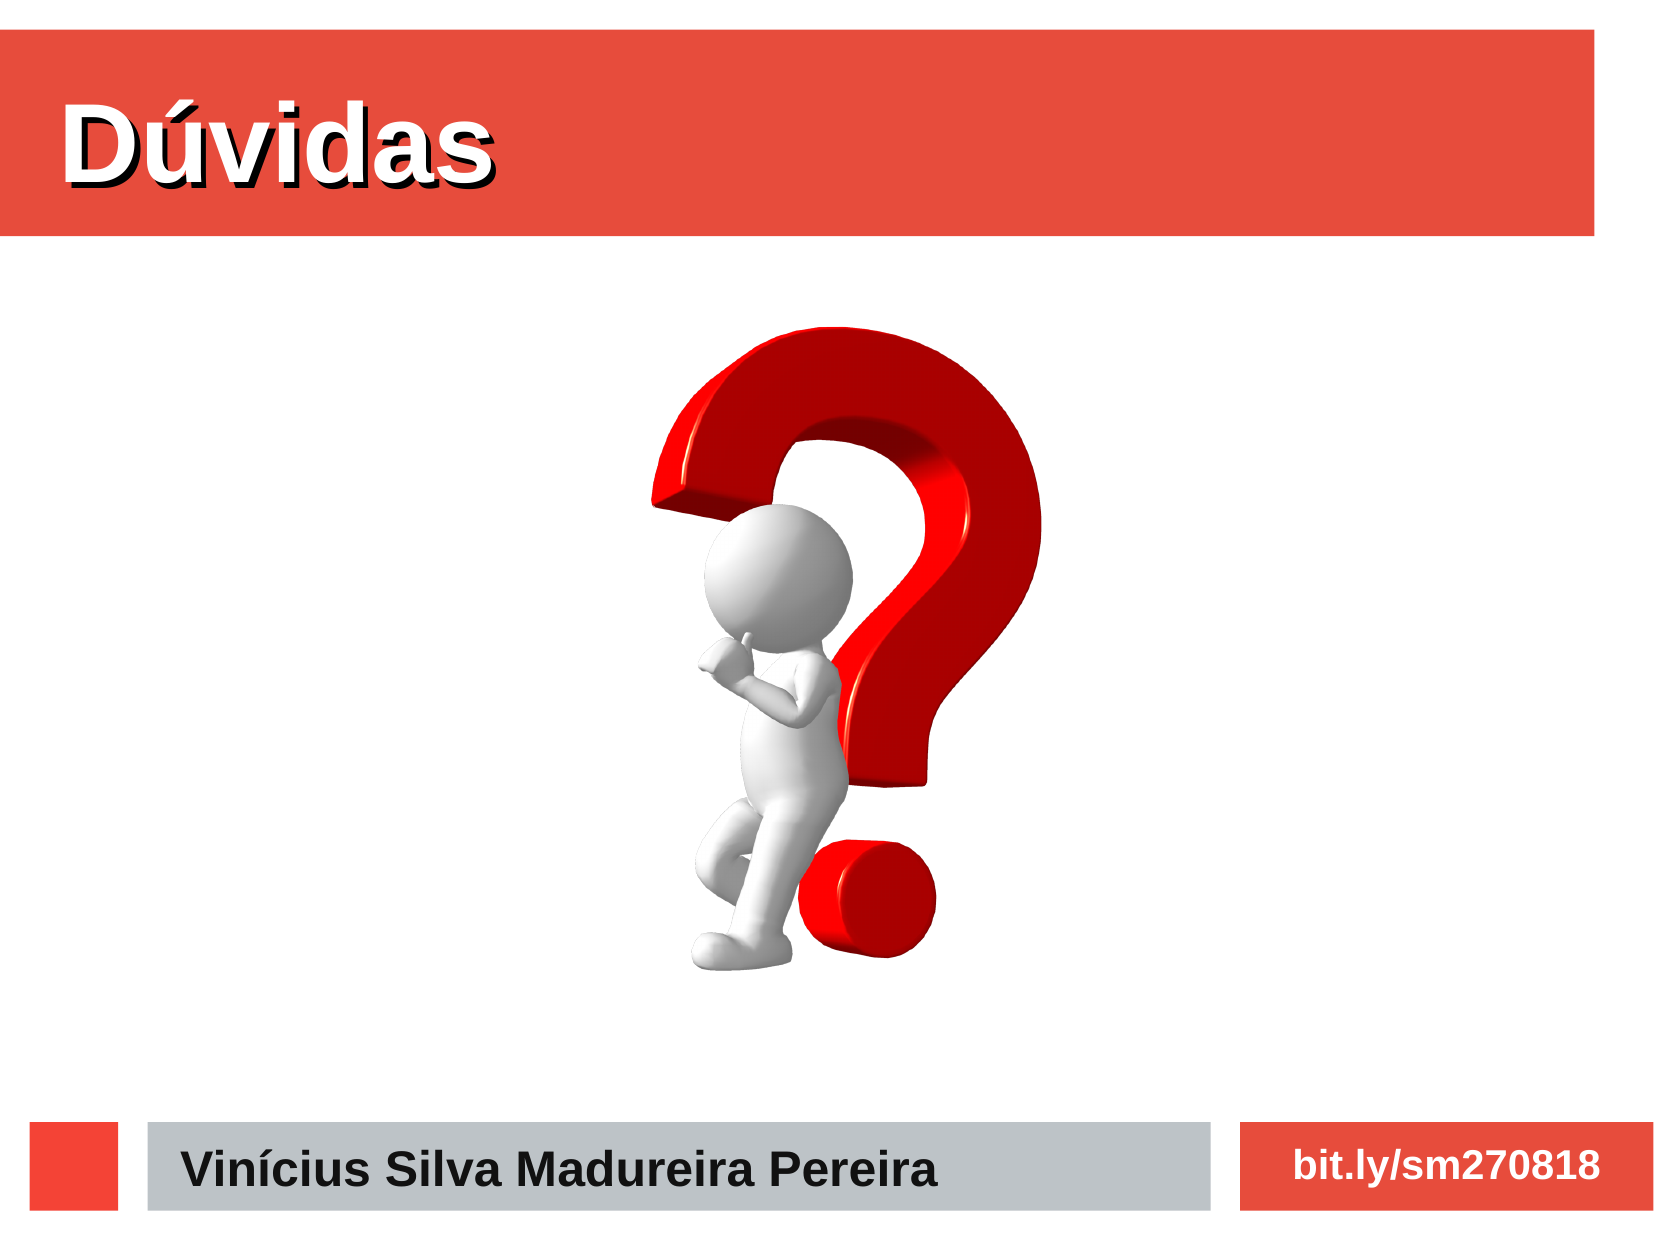

# Dúvidas
Vinícius Silva Madureira Pereira
bit.ly/sm270818